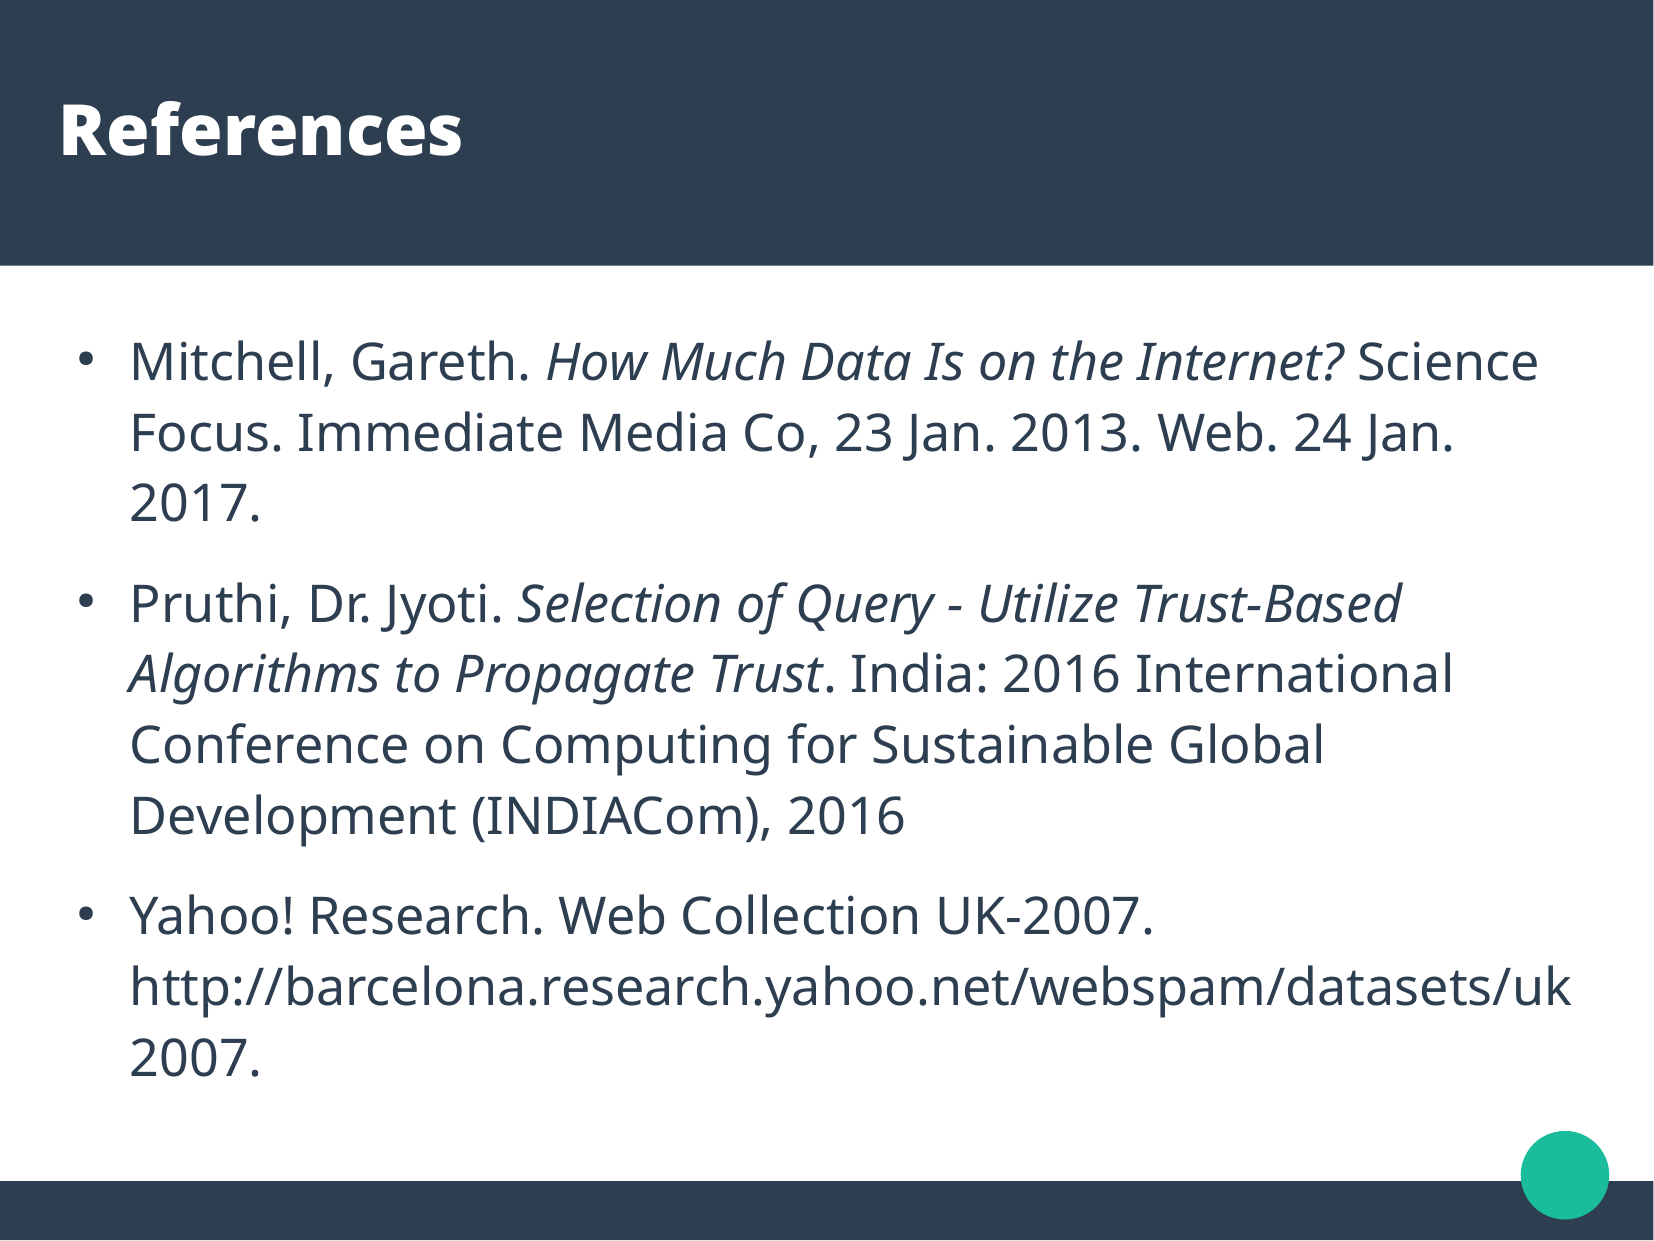

# References
Mitchell, Gareth. How Much Data Is on the Internet? Science Focus. Immediate Media Co, 23 Jan. 2013. Web. 24 Jan. 2017.
Pruthi, Dr. Jyoti. Selection of Query - Utilize Trust-Based Algorithms to Propagate Trust. India: 2016 International Conference on Computing for Sustainable Global Development (INDIACom), 2016
Yahoo! Research. Web Collection UK-2007. http://barcelona.research.yahoo.net/webspam/datasets/uk2007.